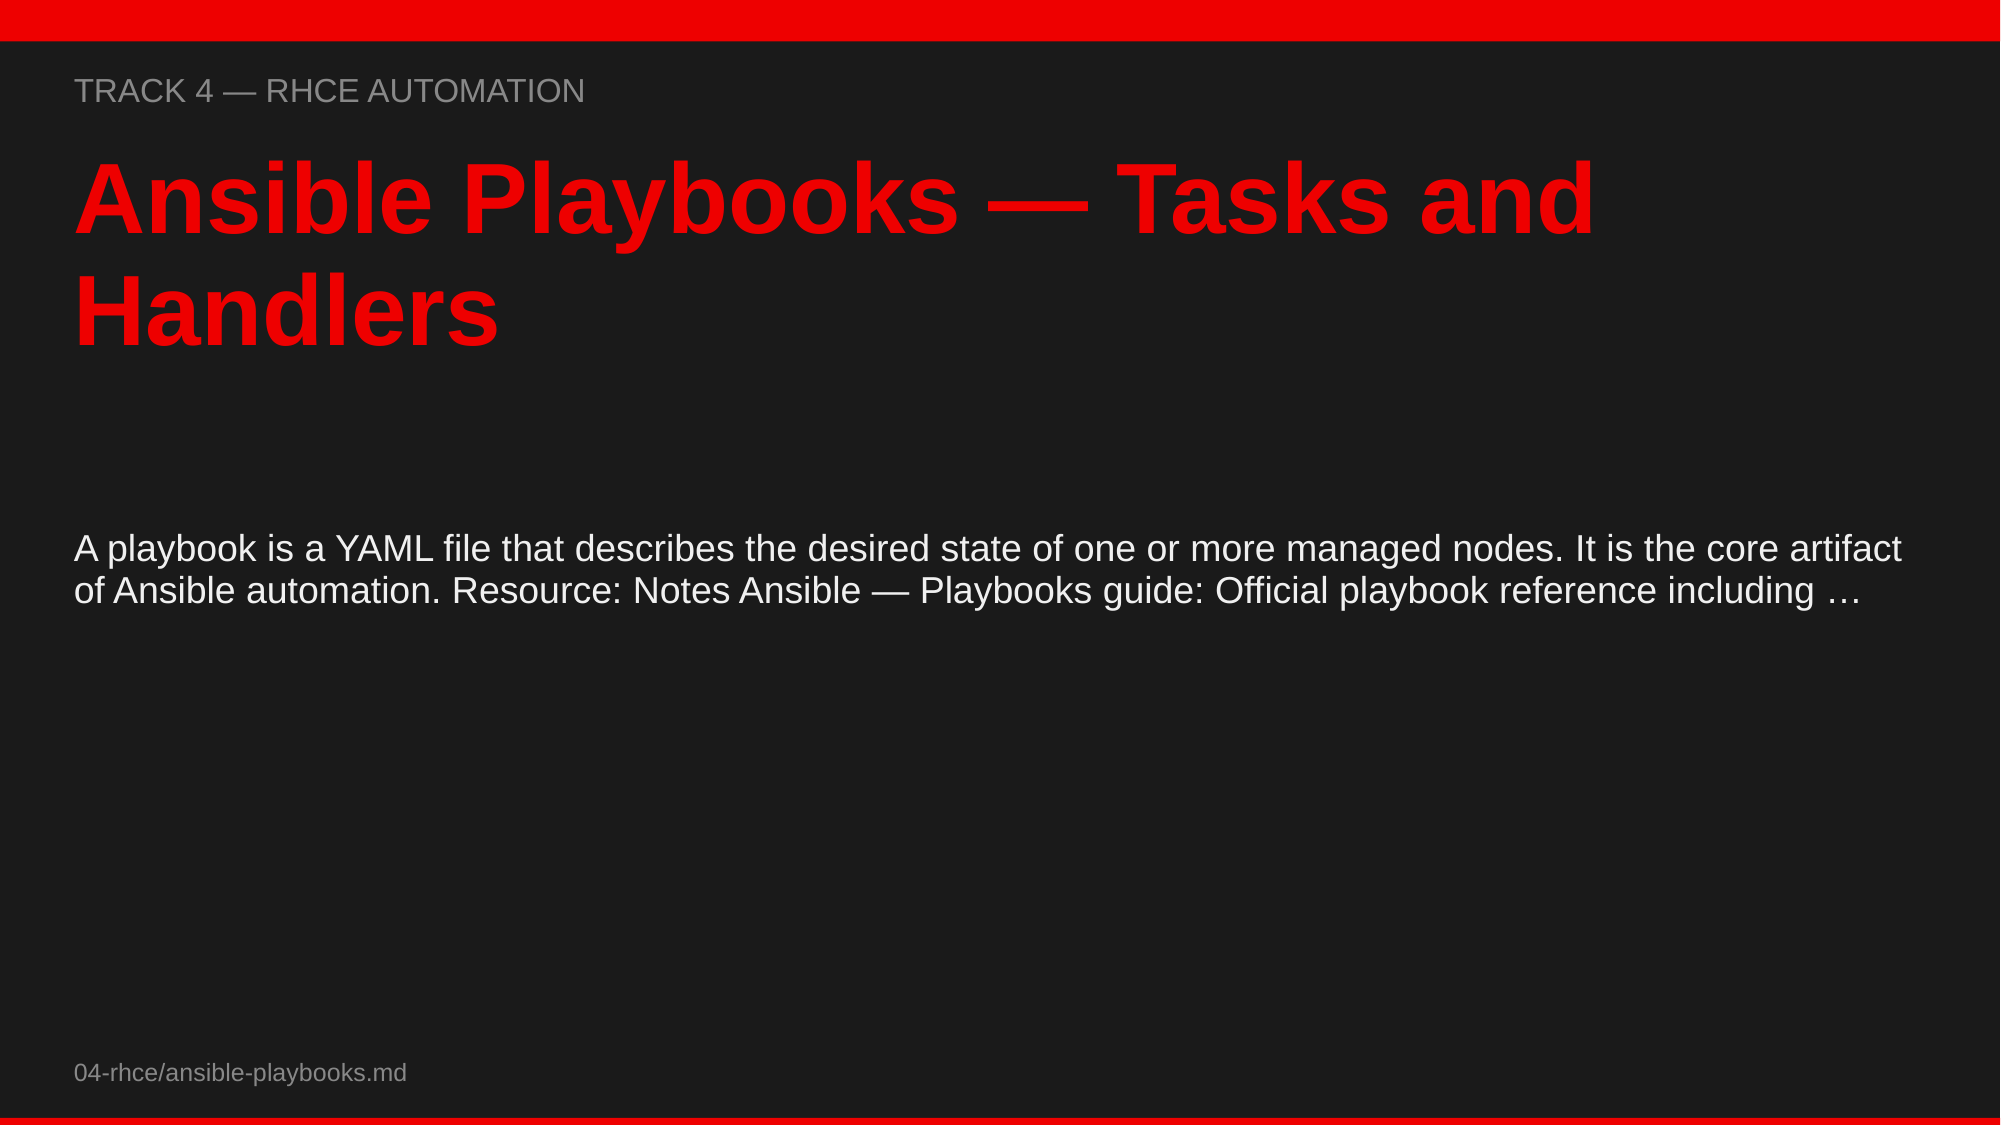

TRACK 4 — RHCE AUTOMATION
Ansible Playbooks — Tasks and Handlers
A playbook is a YAML file that describes the desired state of one or more managed nodes. It is the core artifact of Ansible automation. Resource: Notes Ansible — Playbooks guide: Official playbook reference including …
04-rhce/ansible-playbooks.md